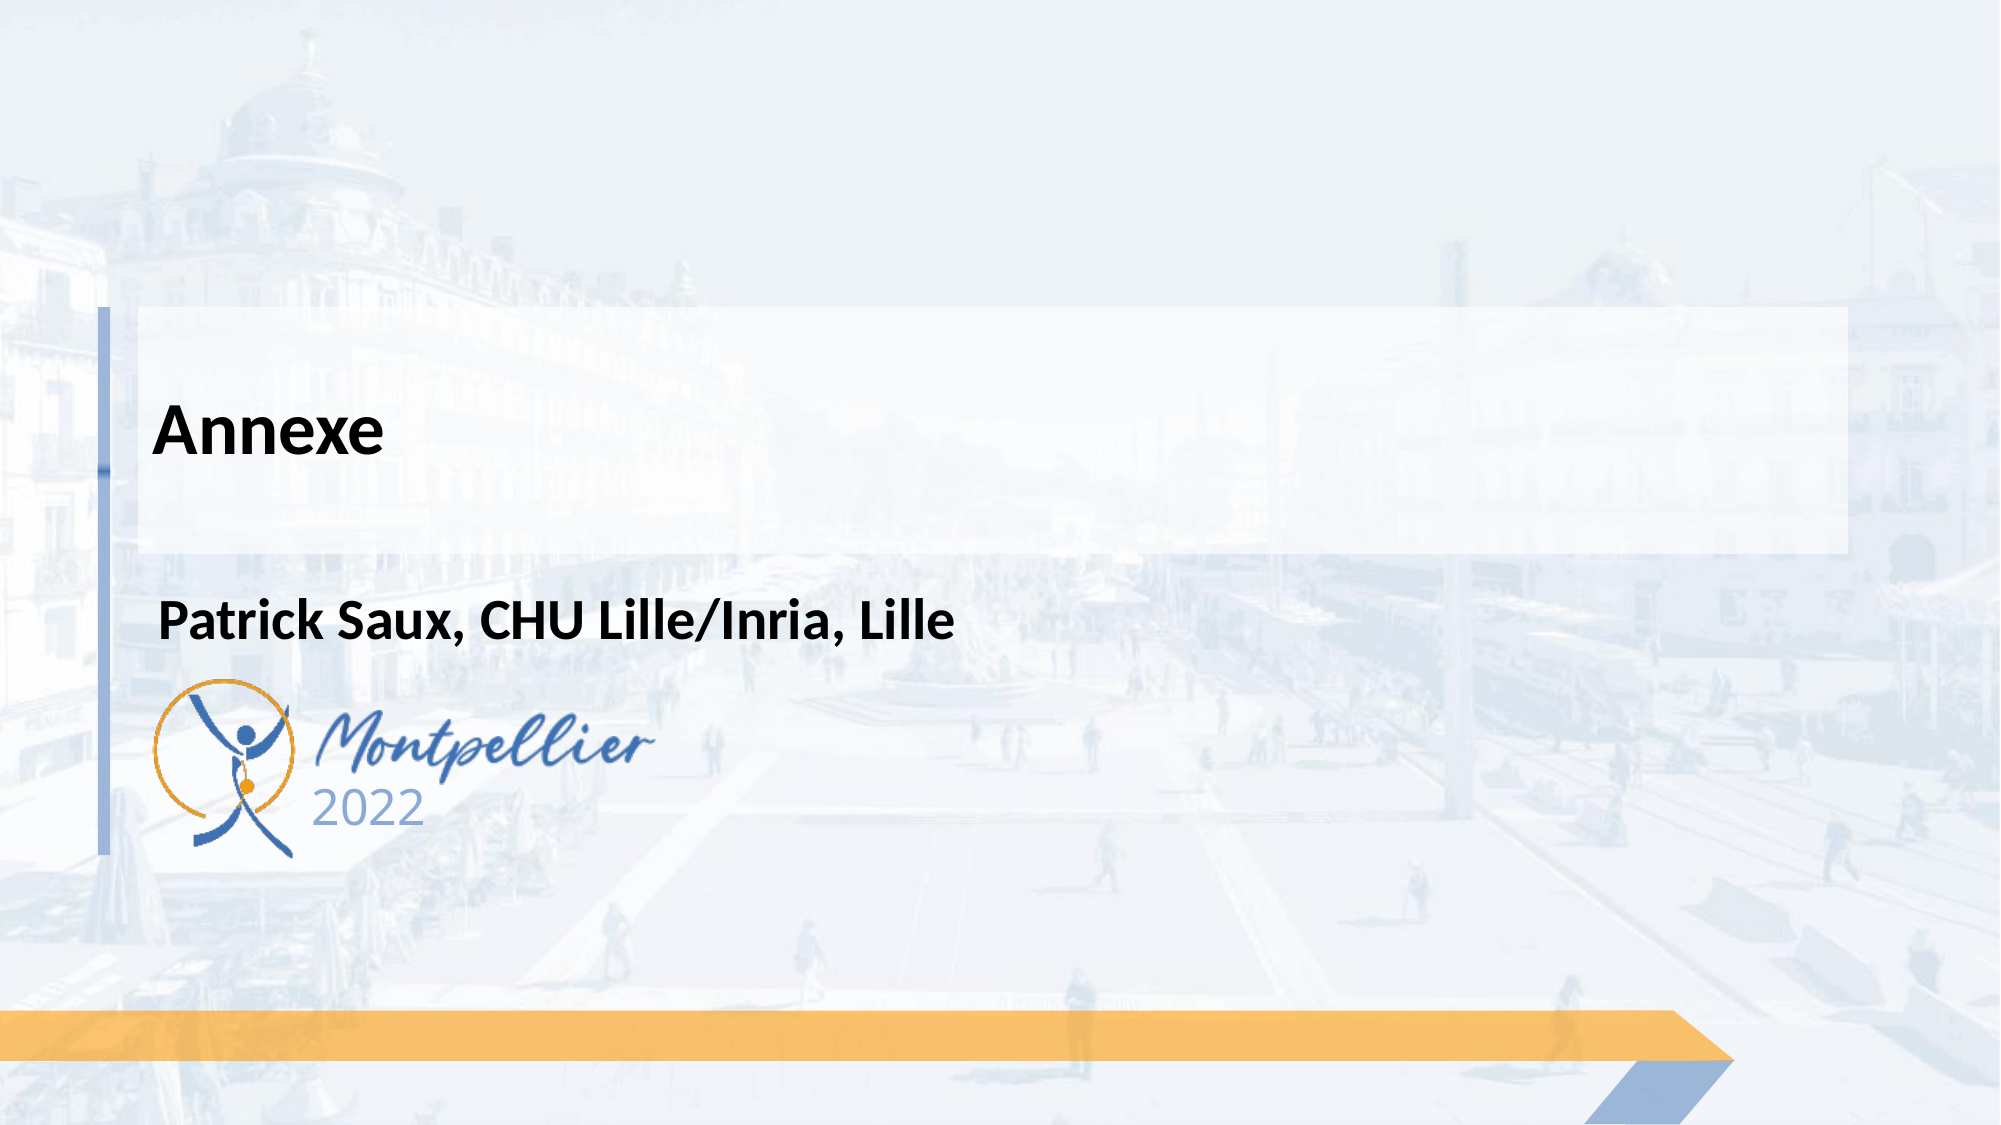

Annexe
Patrick Saux, CHU Lille/Inria, Lille
2022